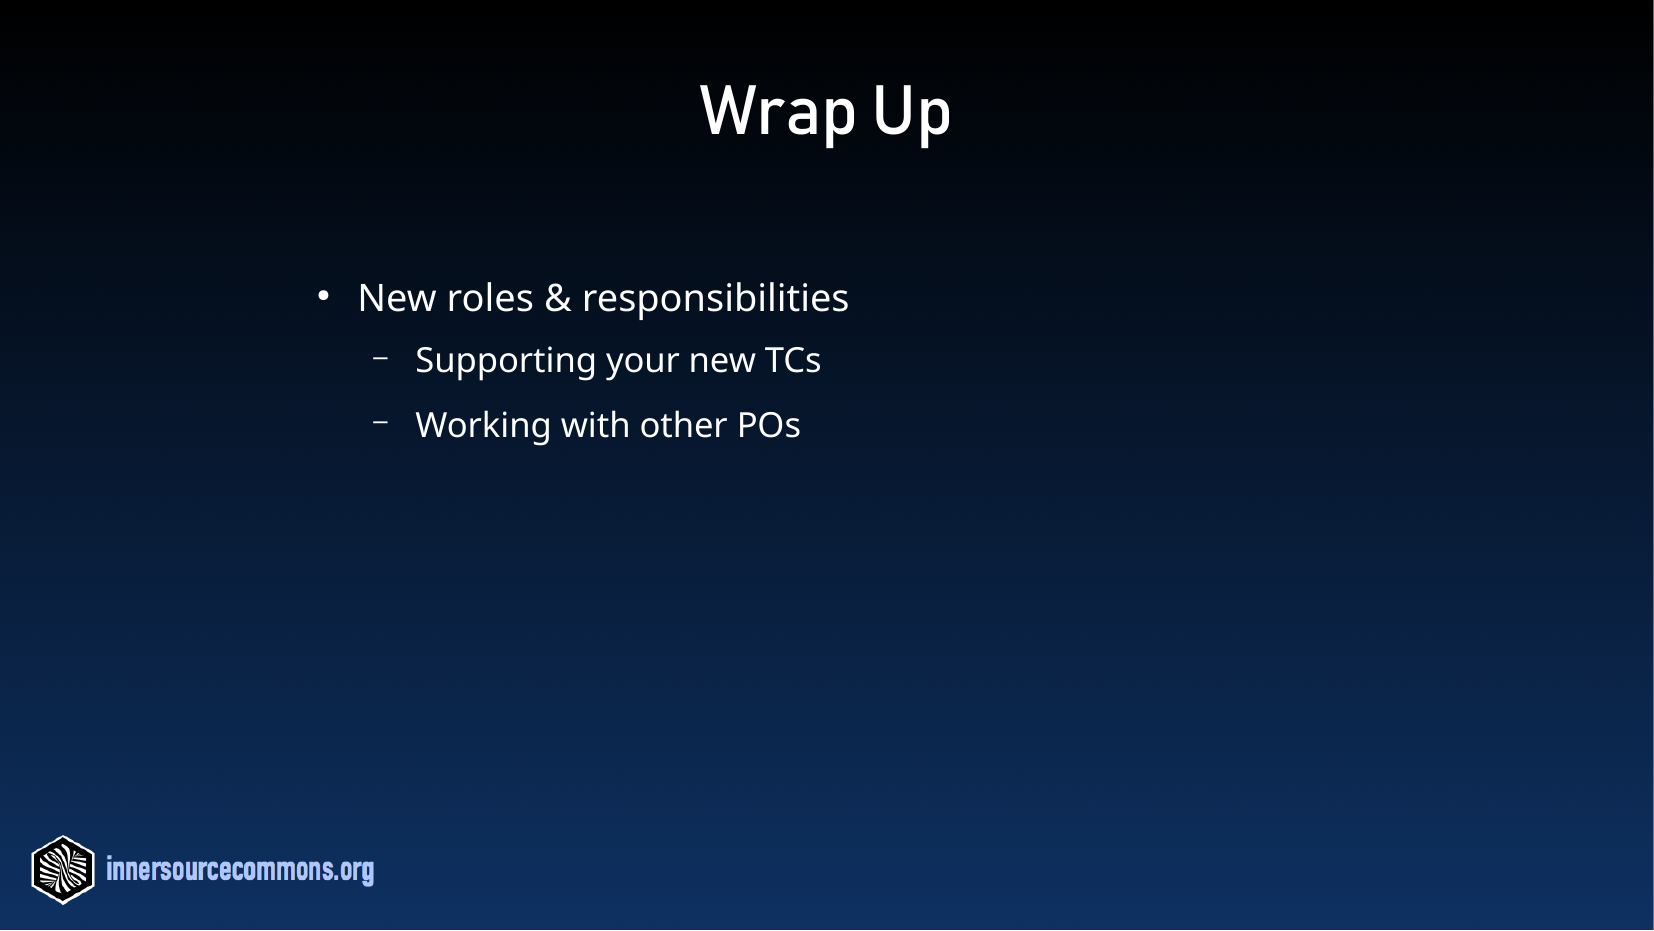

# Wrap Up
New roles & responsibilities
Supporting your new TCs
Working with other POs